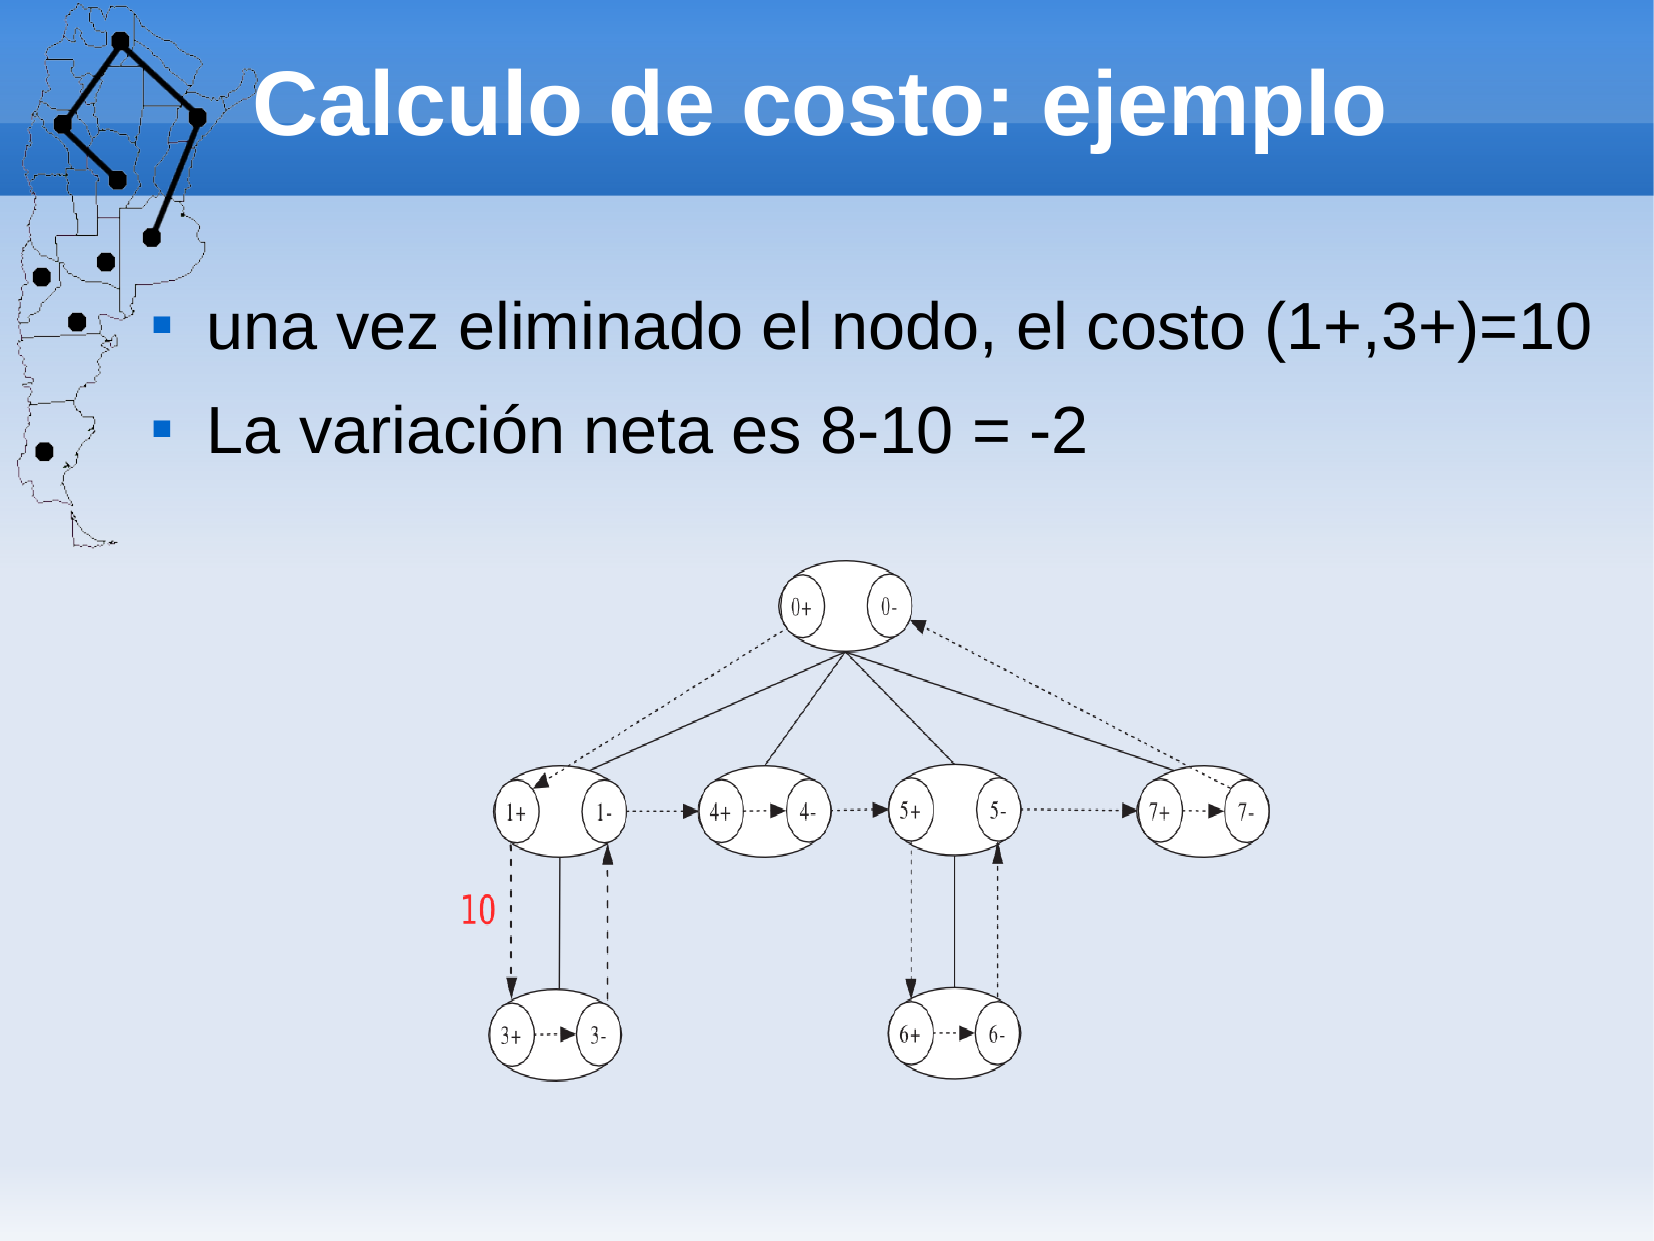

# Calculo de costo: ejemplo
una vez eliminado el nodo, el costo (1+,3+)=10
La variación neta es 8-10 = -2